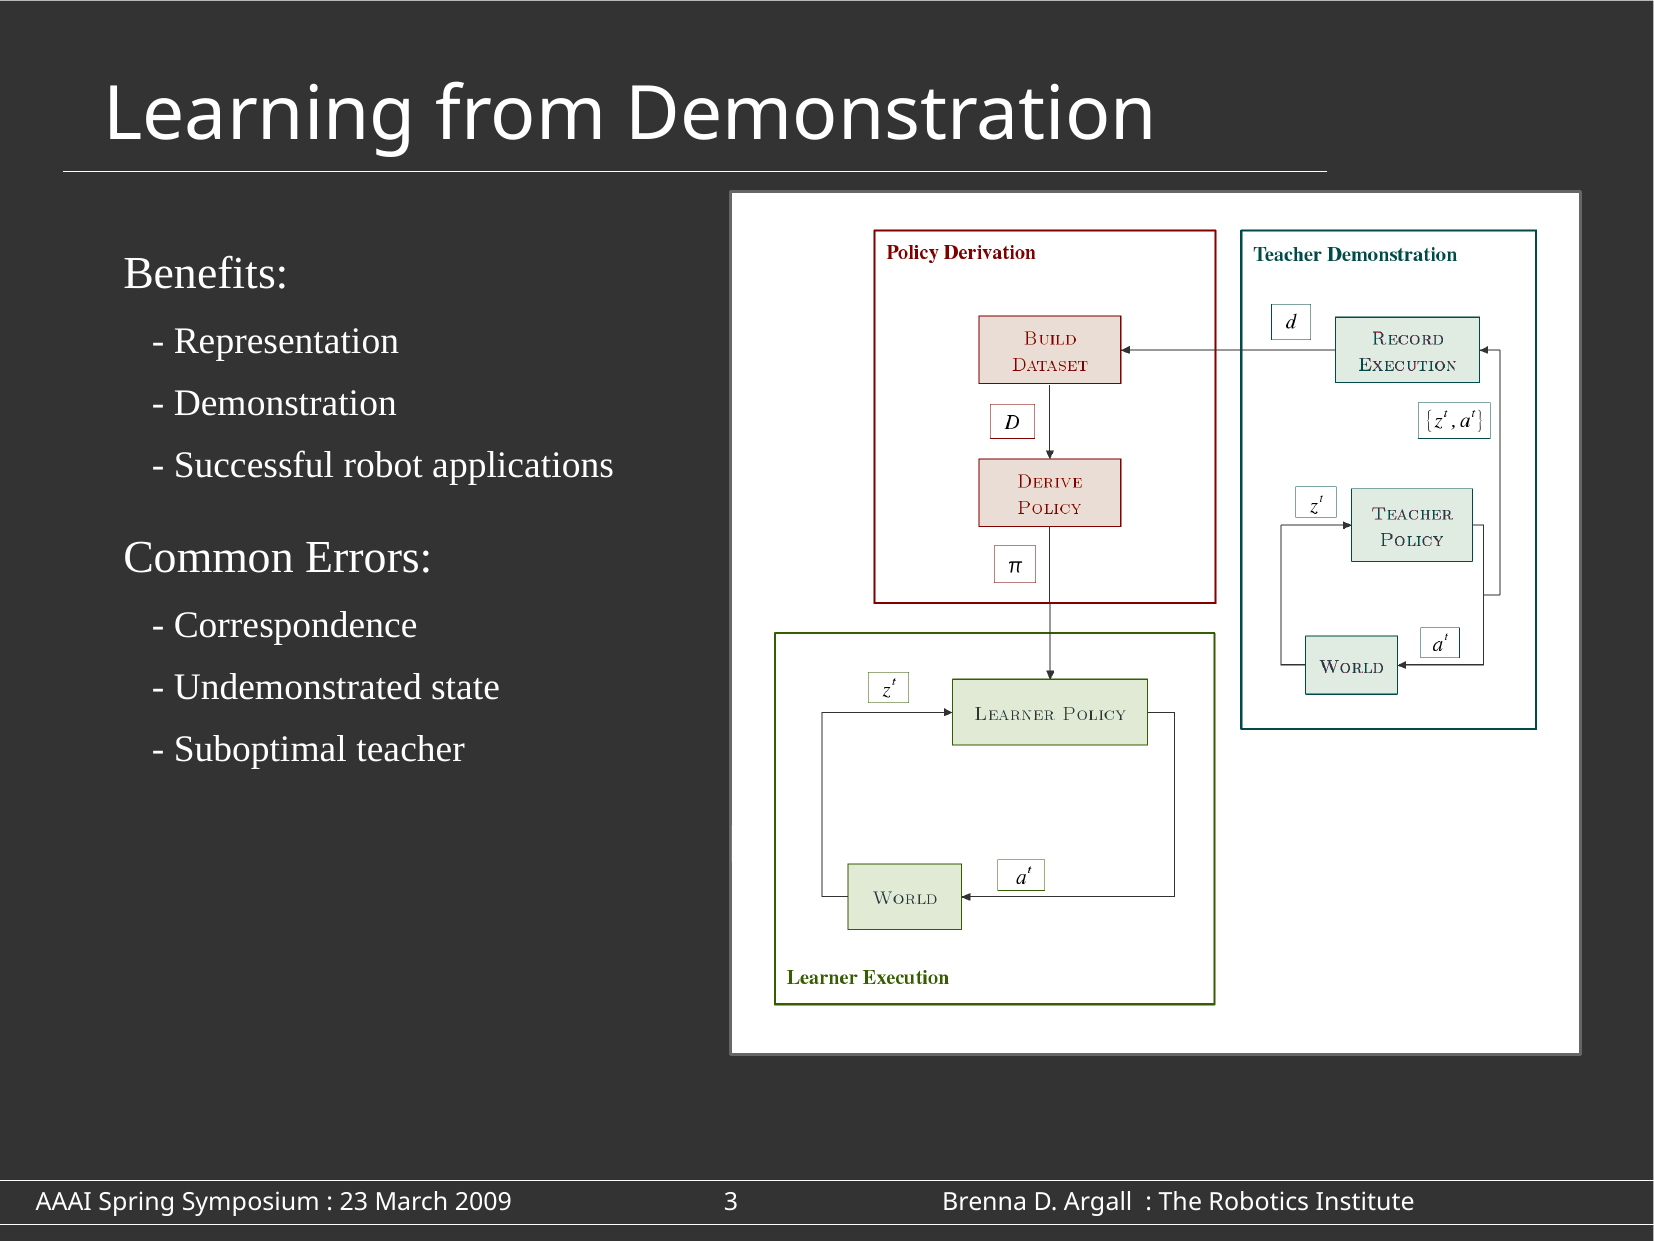

Learning from Demonstration
 AAAI Spring Symposium : 23 March 2009 Brenna D. Argall : The Robotics Institute
Benefits:
 - Representation
 - Demonstration
 - Successful robot applications
Common Errors:
 - Correspondence
 - Undemonstrated state
 - Suboptimal teacher